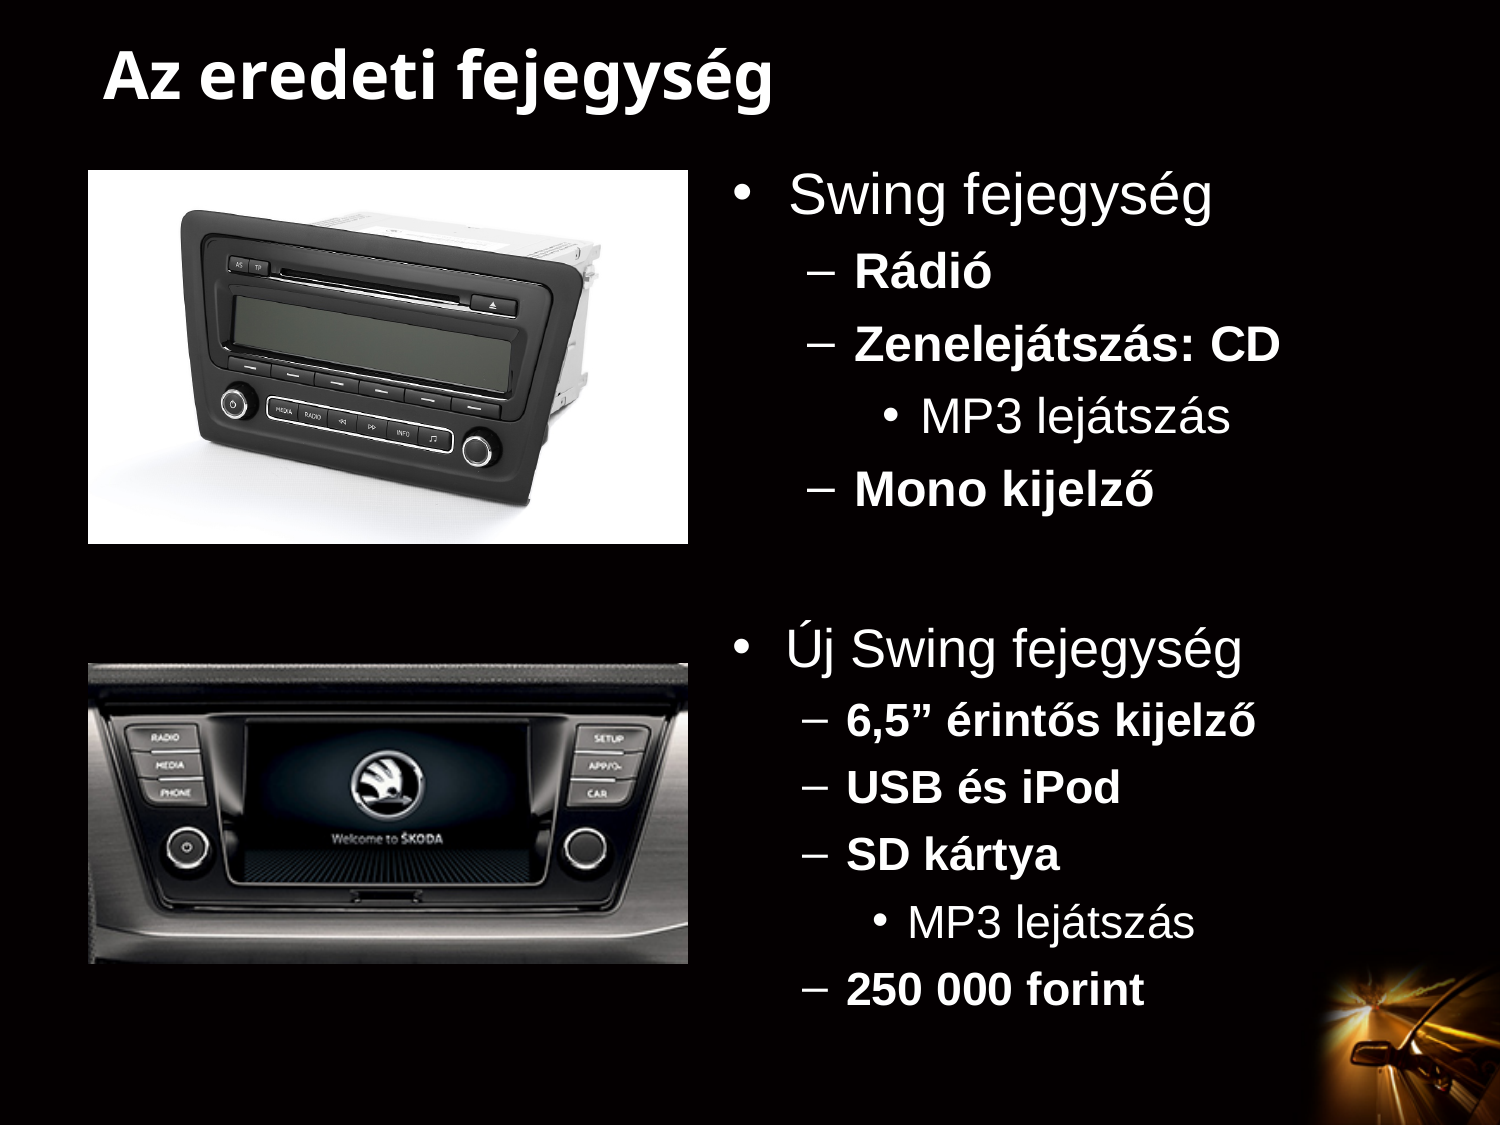

# Az eredeti fejegység
Swing fejegység
Rádió
Zenelejátszás: CD
MP3 lejátszás
Mono kijelző
Új Swing fejegység
6,5” érintős kijelző
USB és iPod
SD kártya
MP3 lejátszás
250 000 forint